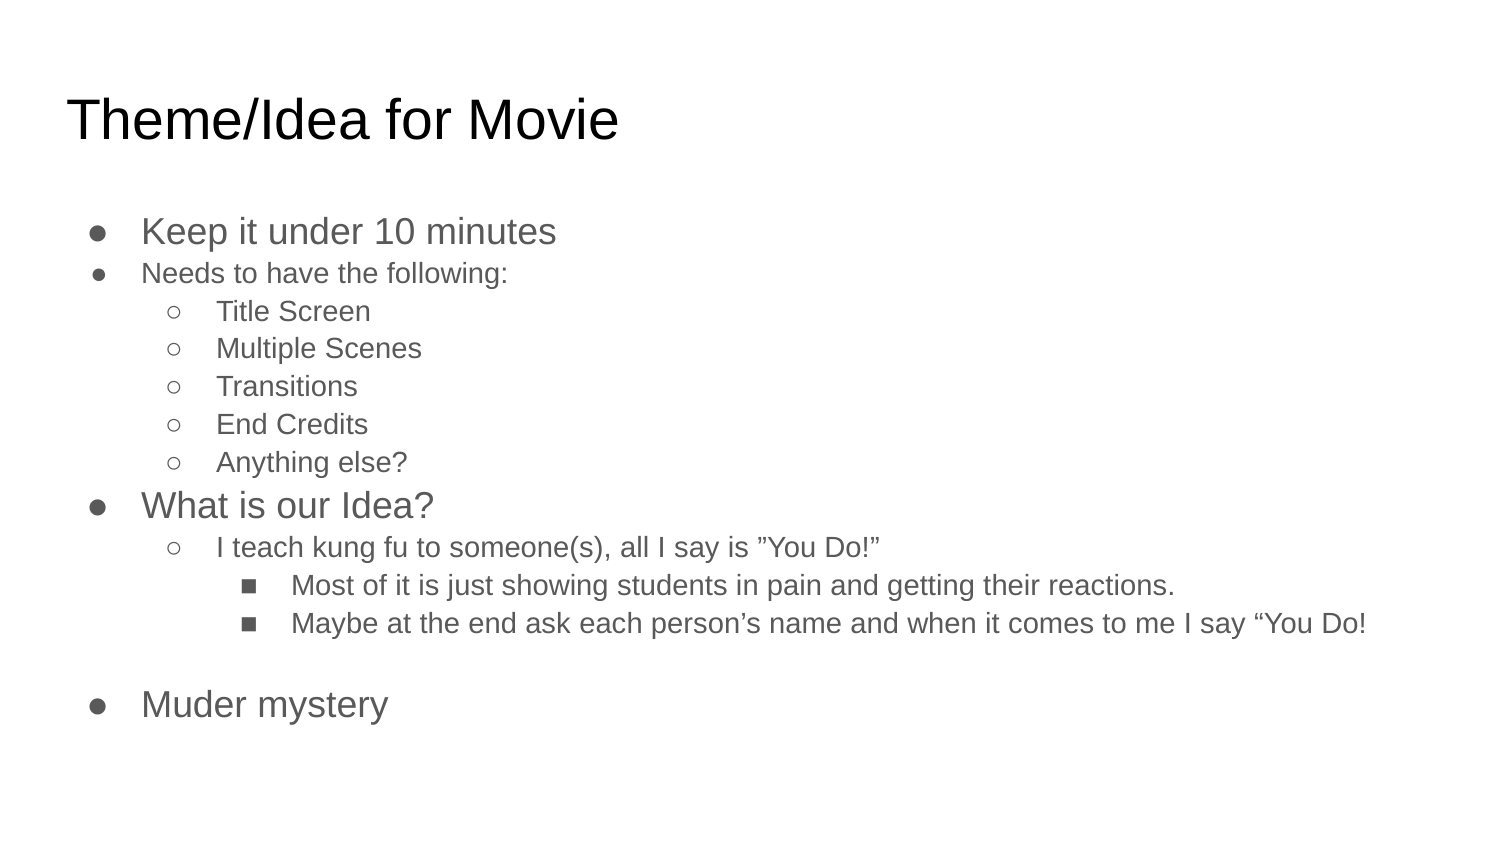

# Theme/Idea for Movie
Keep it under 10 minutes
Needs to have the following:
Title Screen
Multiple Scenes
Transitions
End Credits
Anything else?
What is our Idea?
I teach kung fu to someone(s), all I say is ”You Do!”
Most of it is just showing students in pain and getting their reactions.
Maybe at the end ask each person’s name and when it comes to me I say “You Do!
Muder mystery